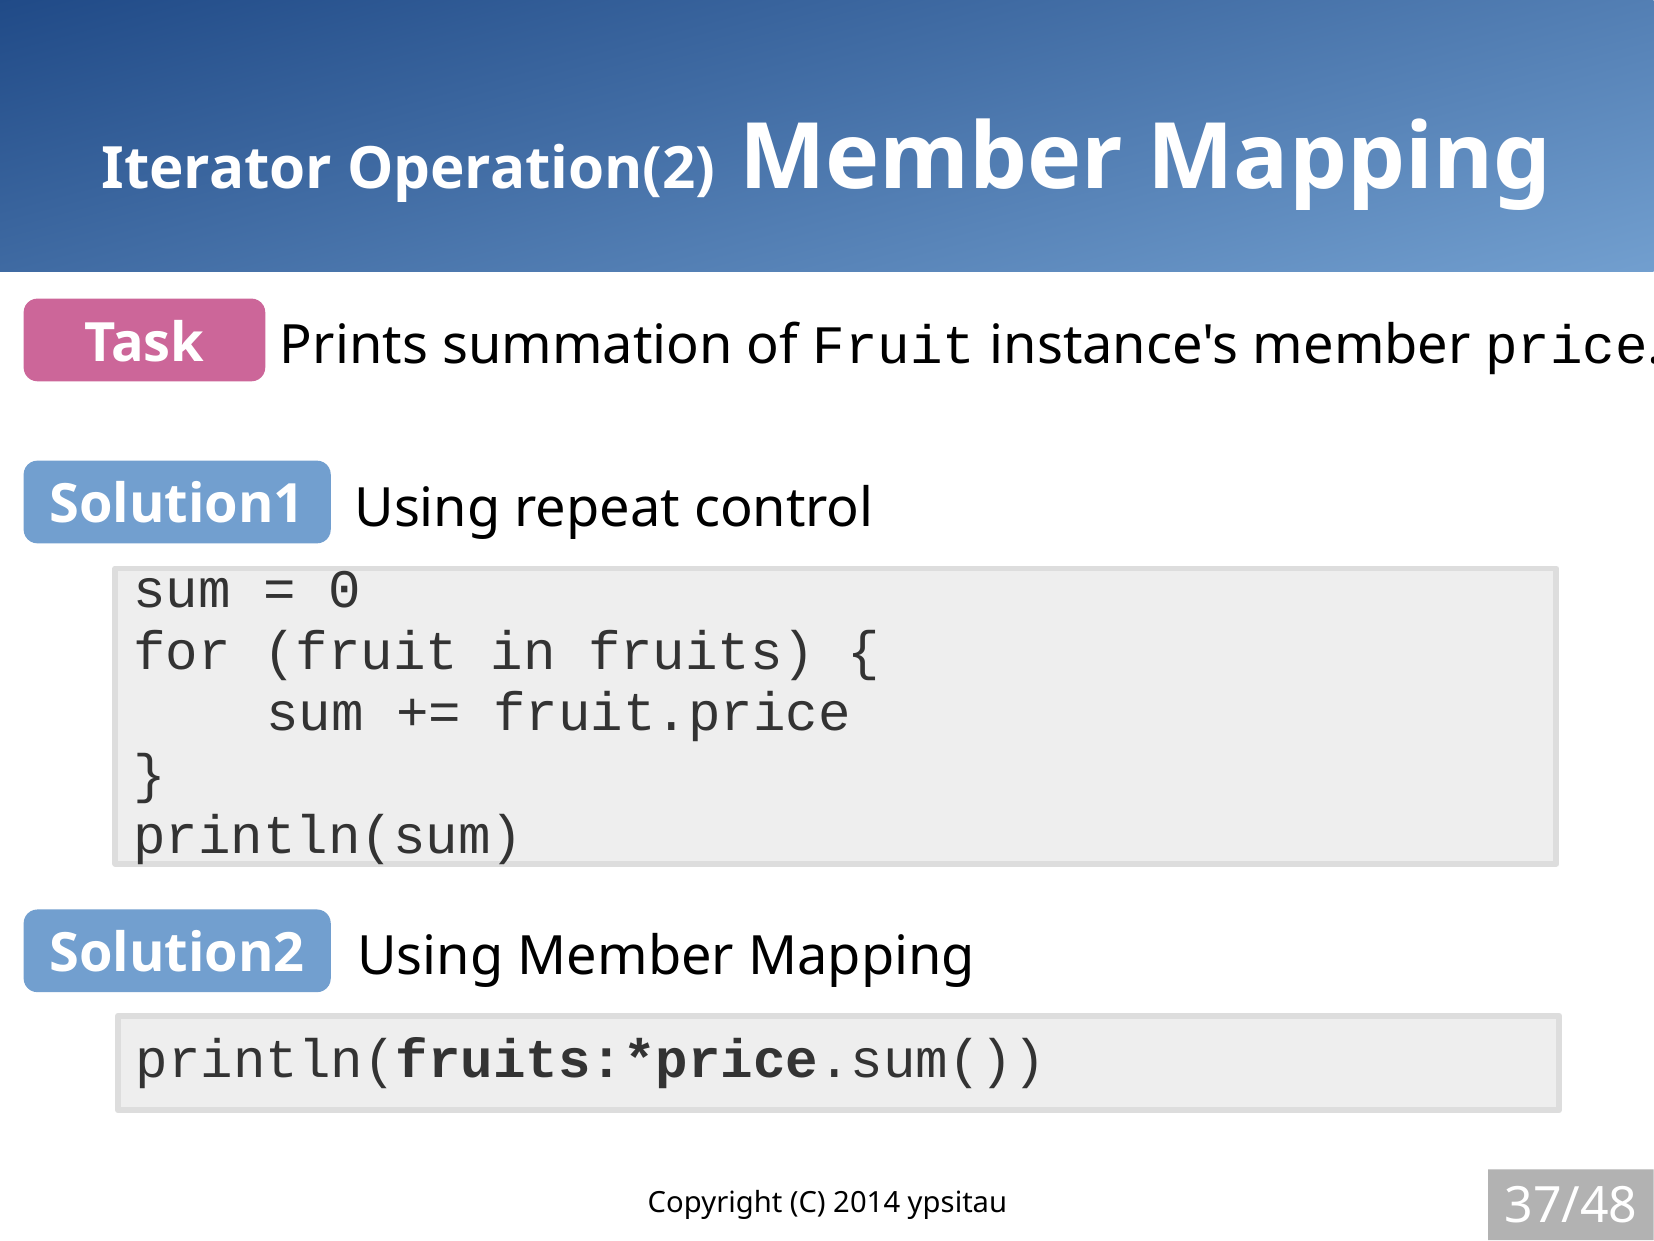

# Iterator Operation(2) Member Mapping
Task
Prints summation of Fruit instance's member price.
Solution1
Using repeat control
sum = 0
for (fruit in fruits) {
	sum += fruit.price
}
println(sum)
Solution2
Using Member Mapping
println(fruits:*price.sum())
37
Copyright (C) 2014 ypsitau